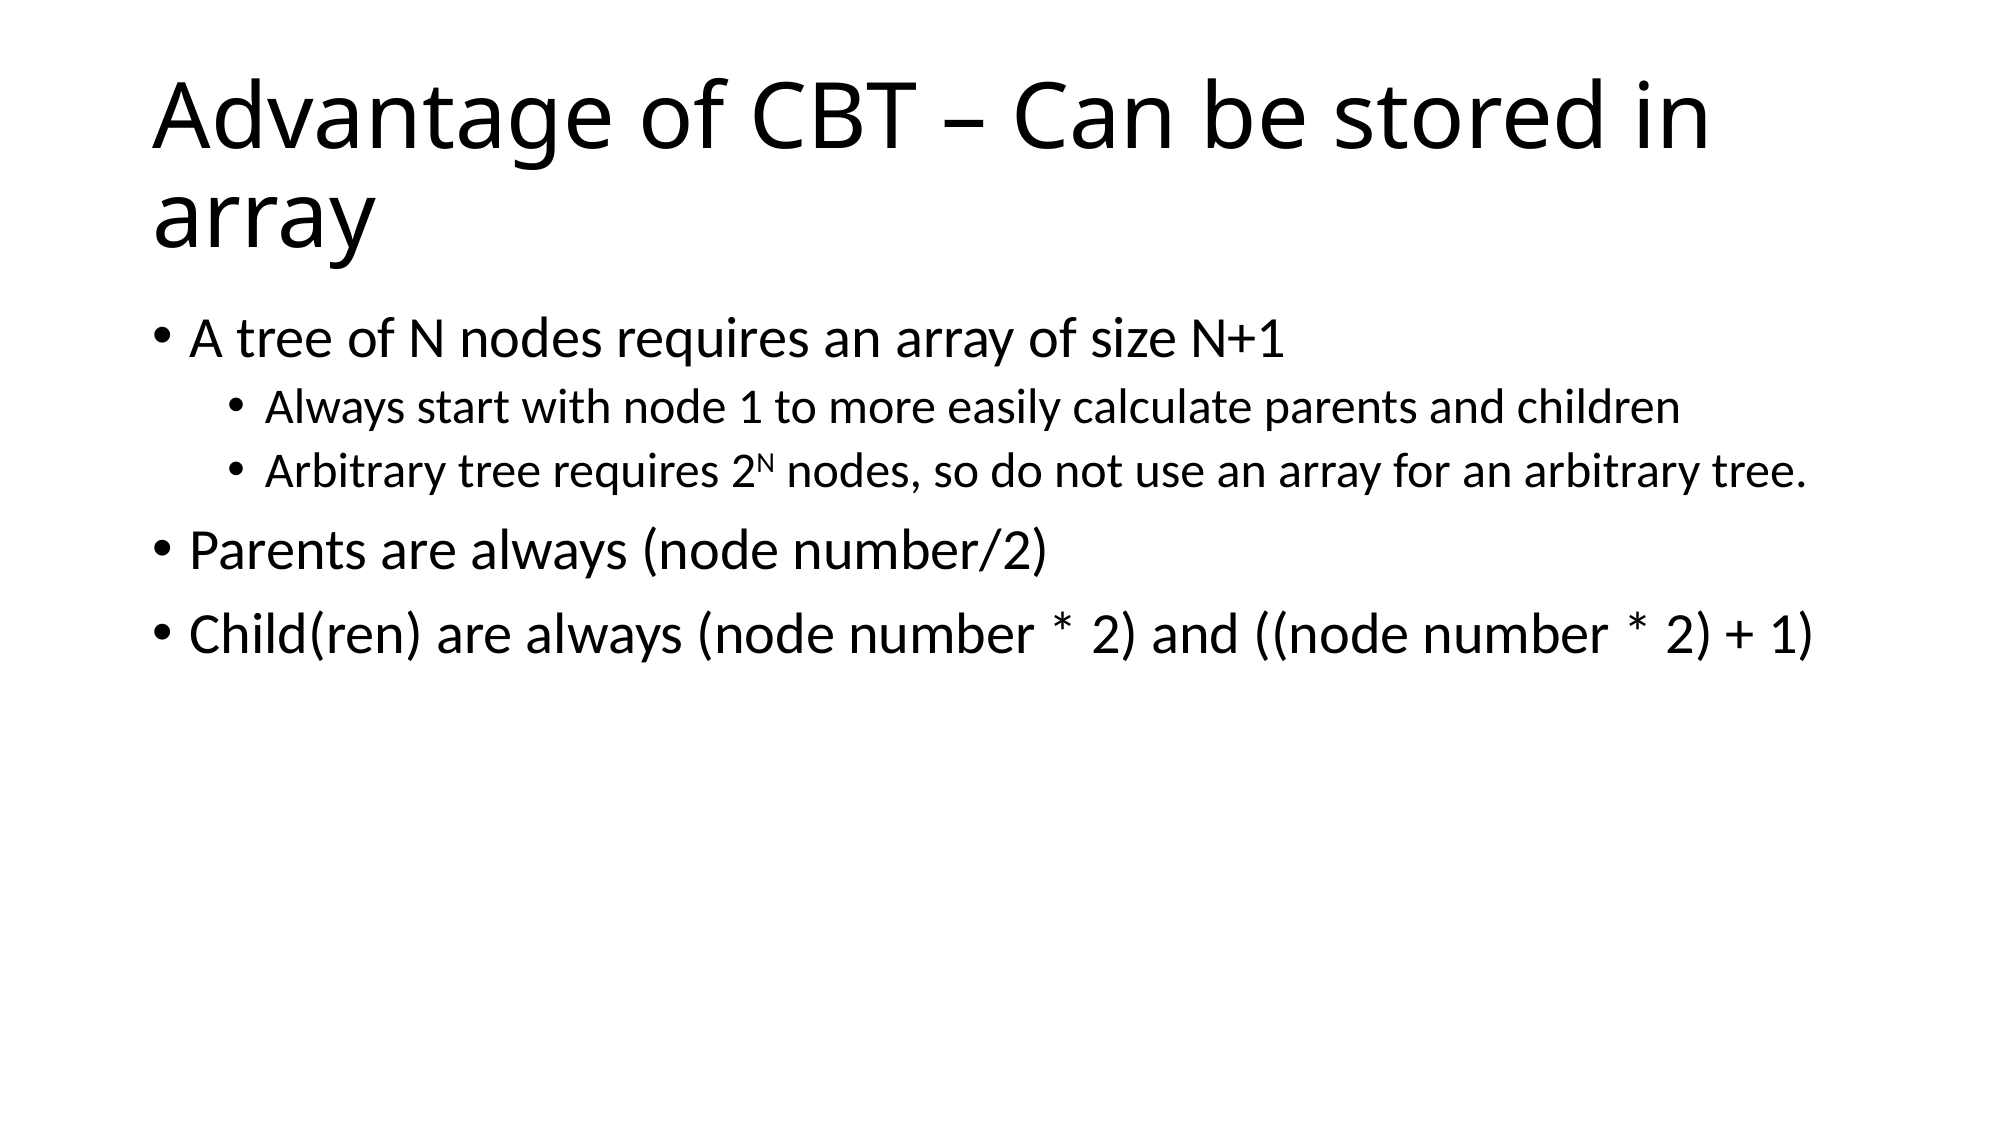

# Advantage of CBT – Can be stored in array
A tree of N nodes requires an array of size N+1
Always start with node 1 to more easily calculate parents and children
Arbitrary tree requires 2N nodes, so do not use an array for an arbitrary tree.
Parents are always (node number/2)
Child(ren) are always (node number * 2) and ((node number * 2) + 1)